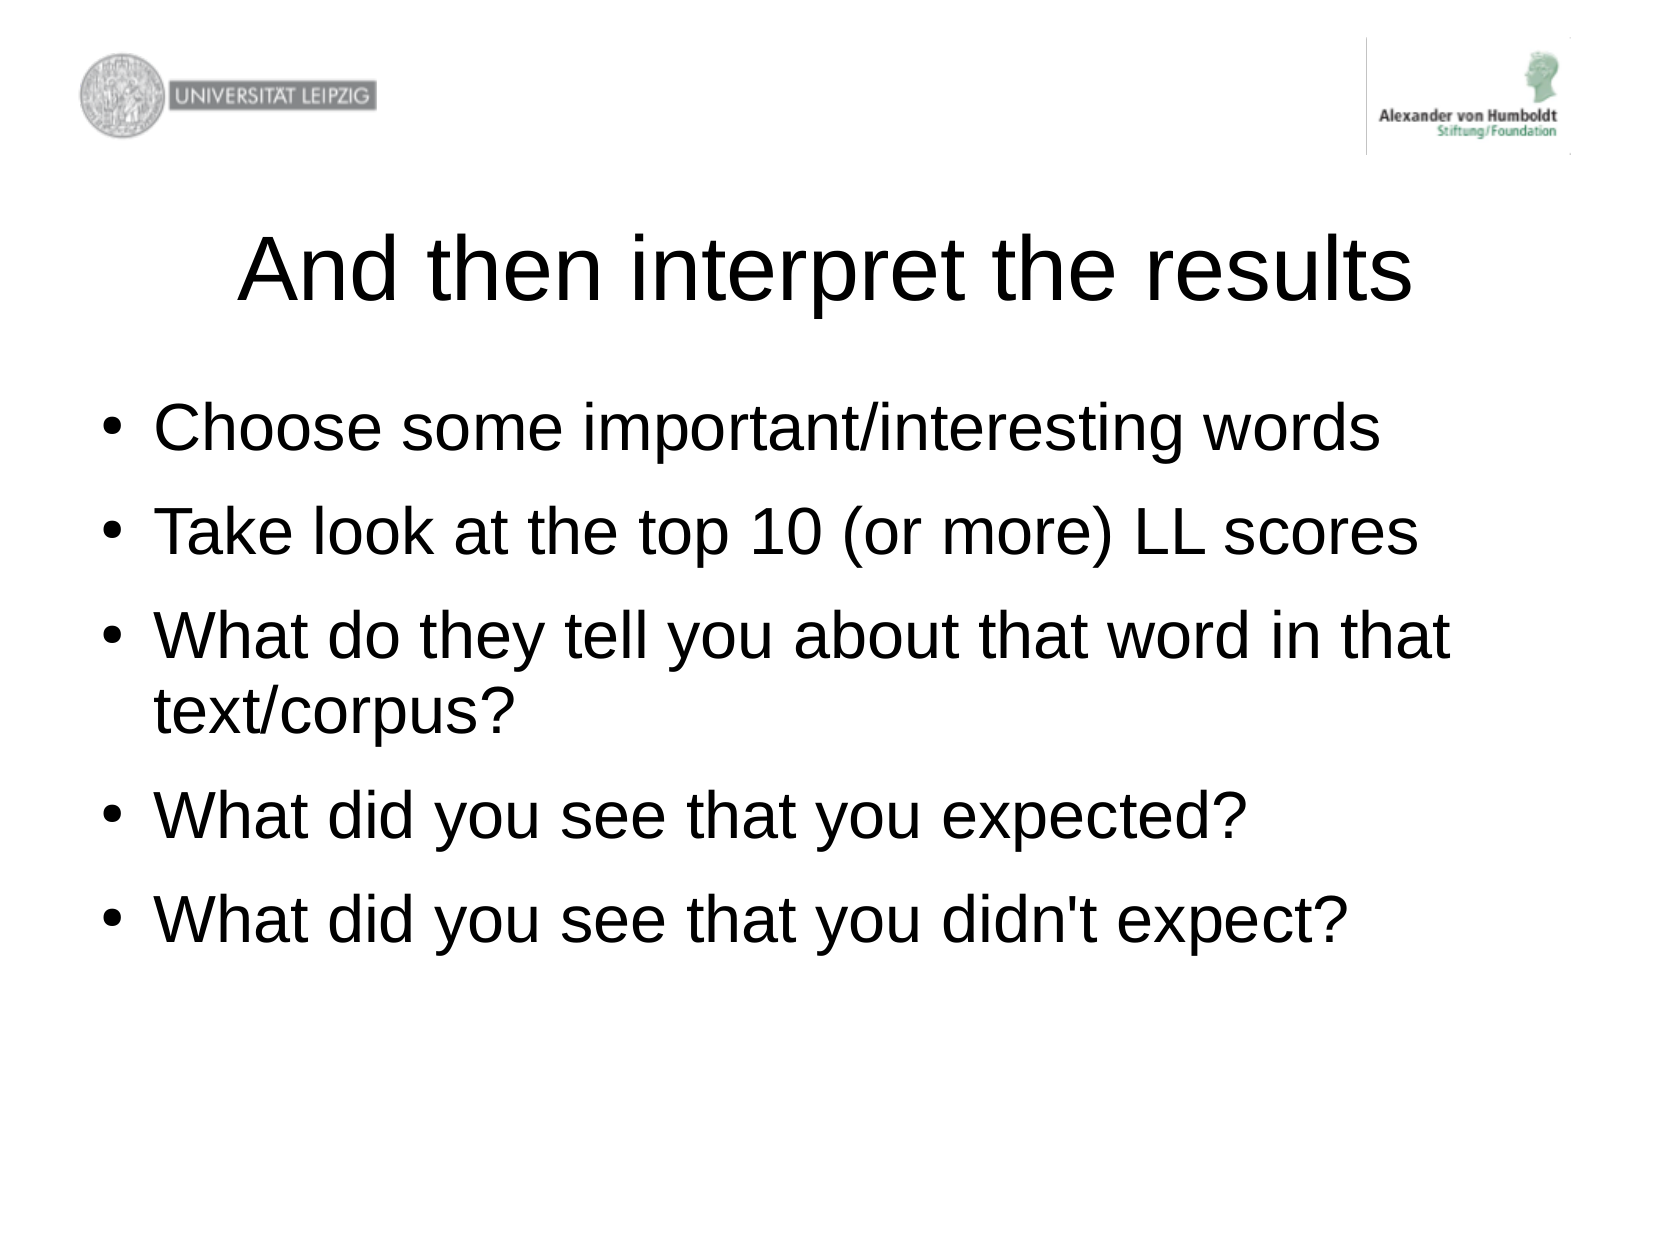

# And then interpret the results
Choose some important/interesting words
Take look at the top 10 (or more) LL scores
What do they tell you about that word in that text/corpus?
What did you see that you expected?
What did you see that you didn't expect?